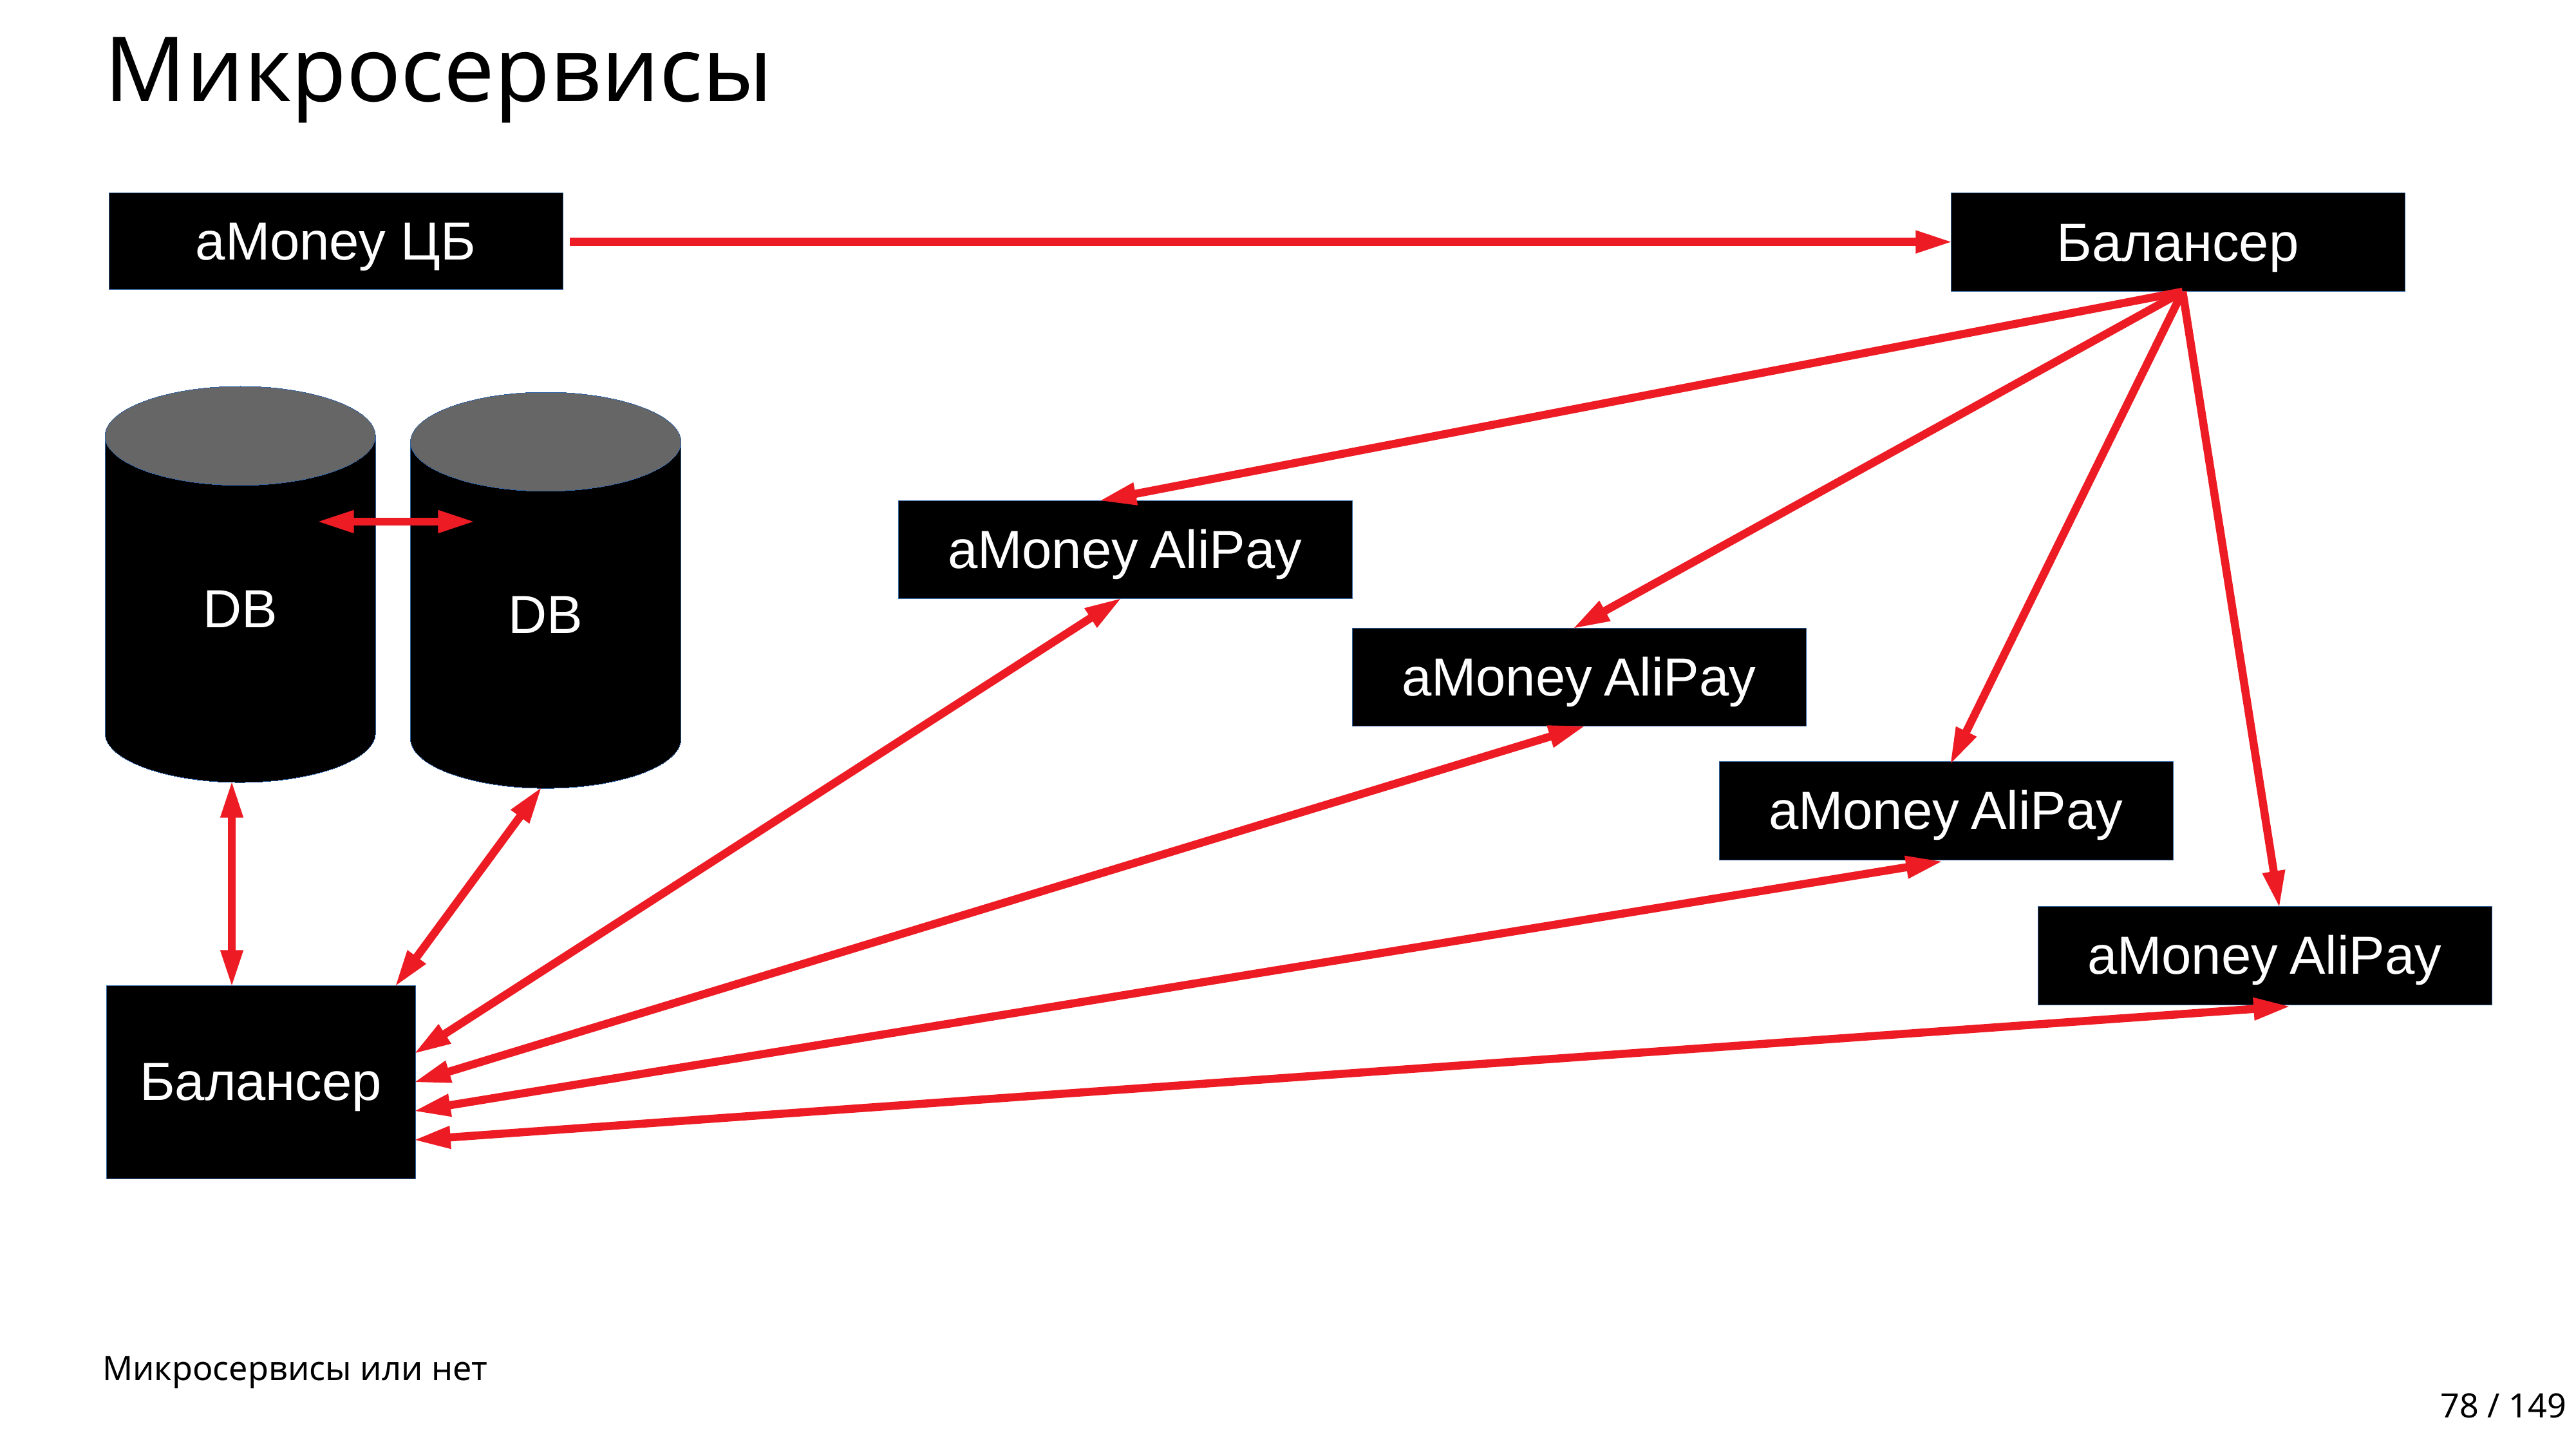

Микросервисы
aMoney ЦБ
Балансер
DB
DB
aMoney AliPay
aMoney AliPay
aMoney AliPay
aMoney AliPay
Балансер
# Микросервисы или нет